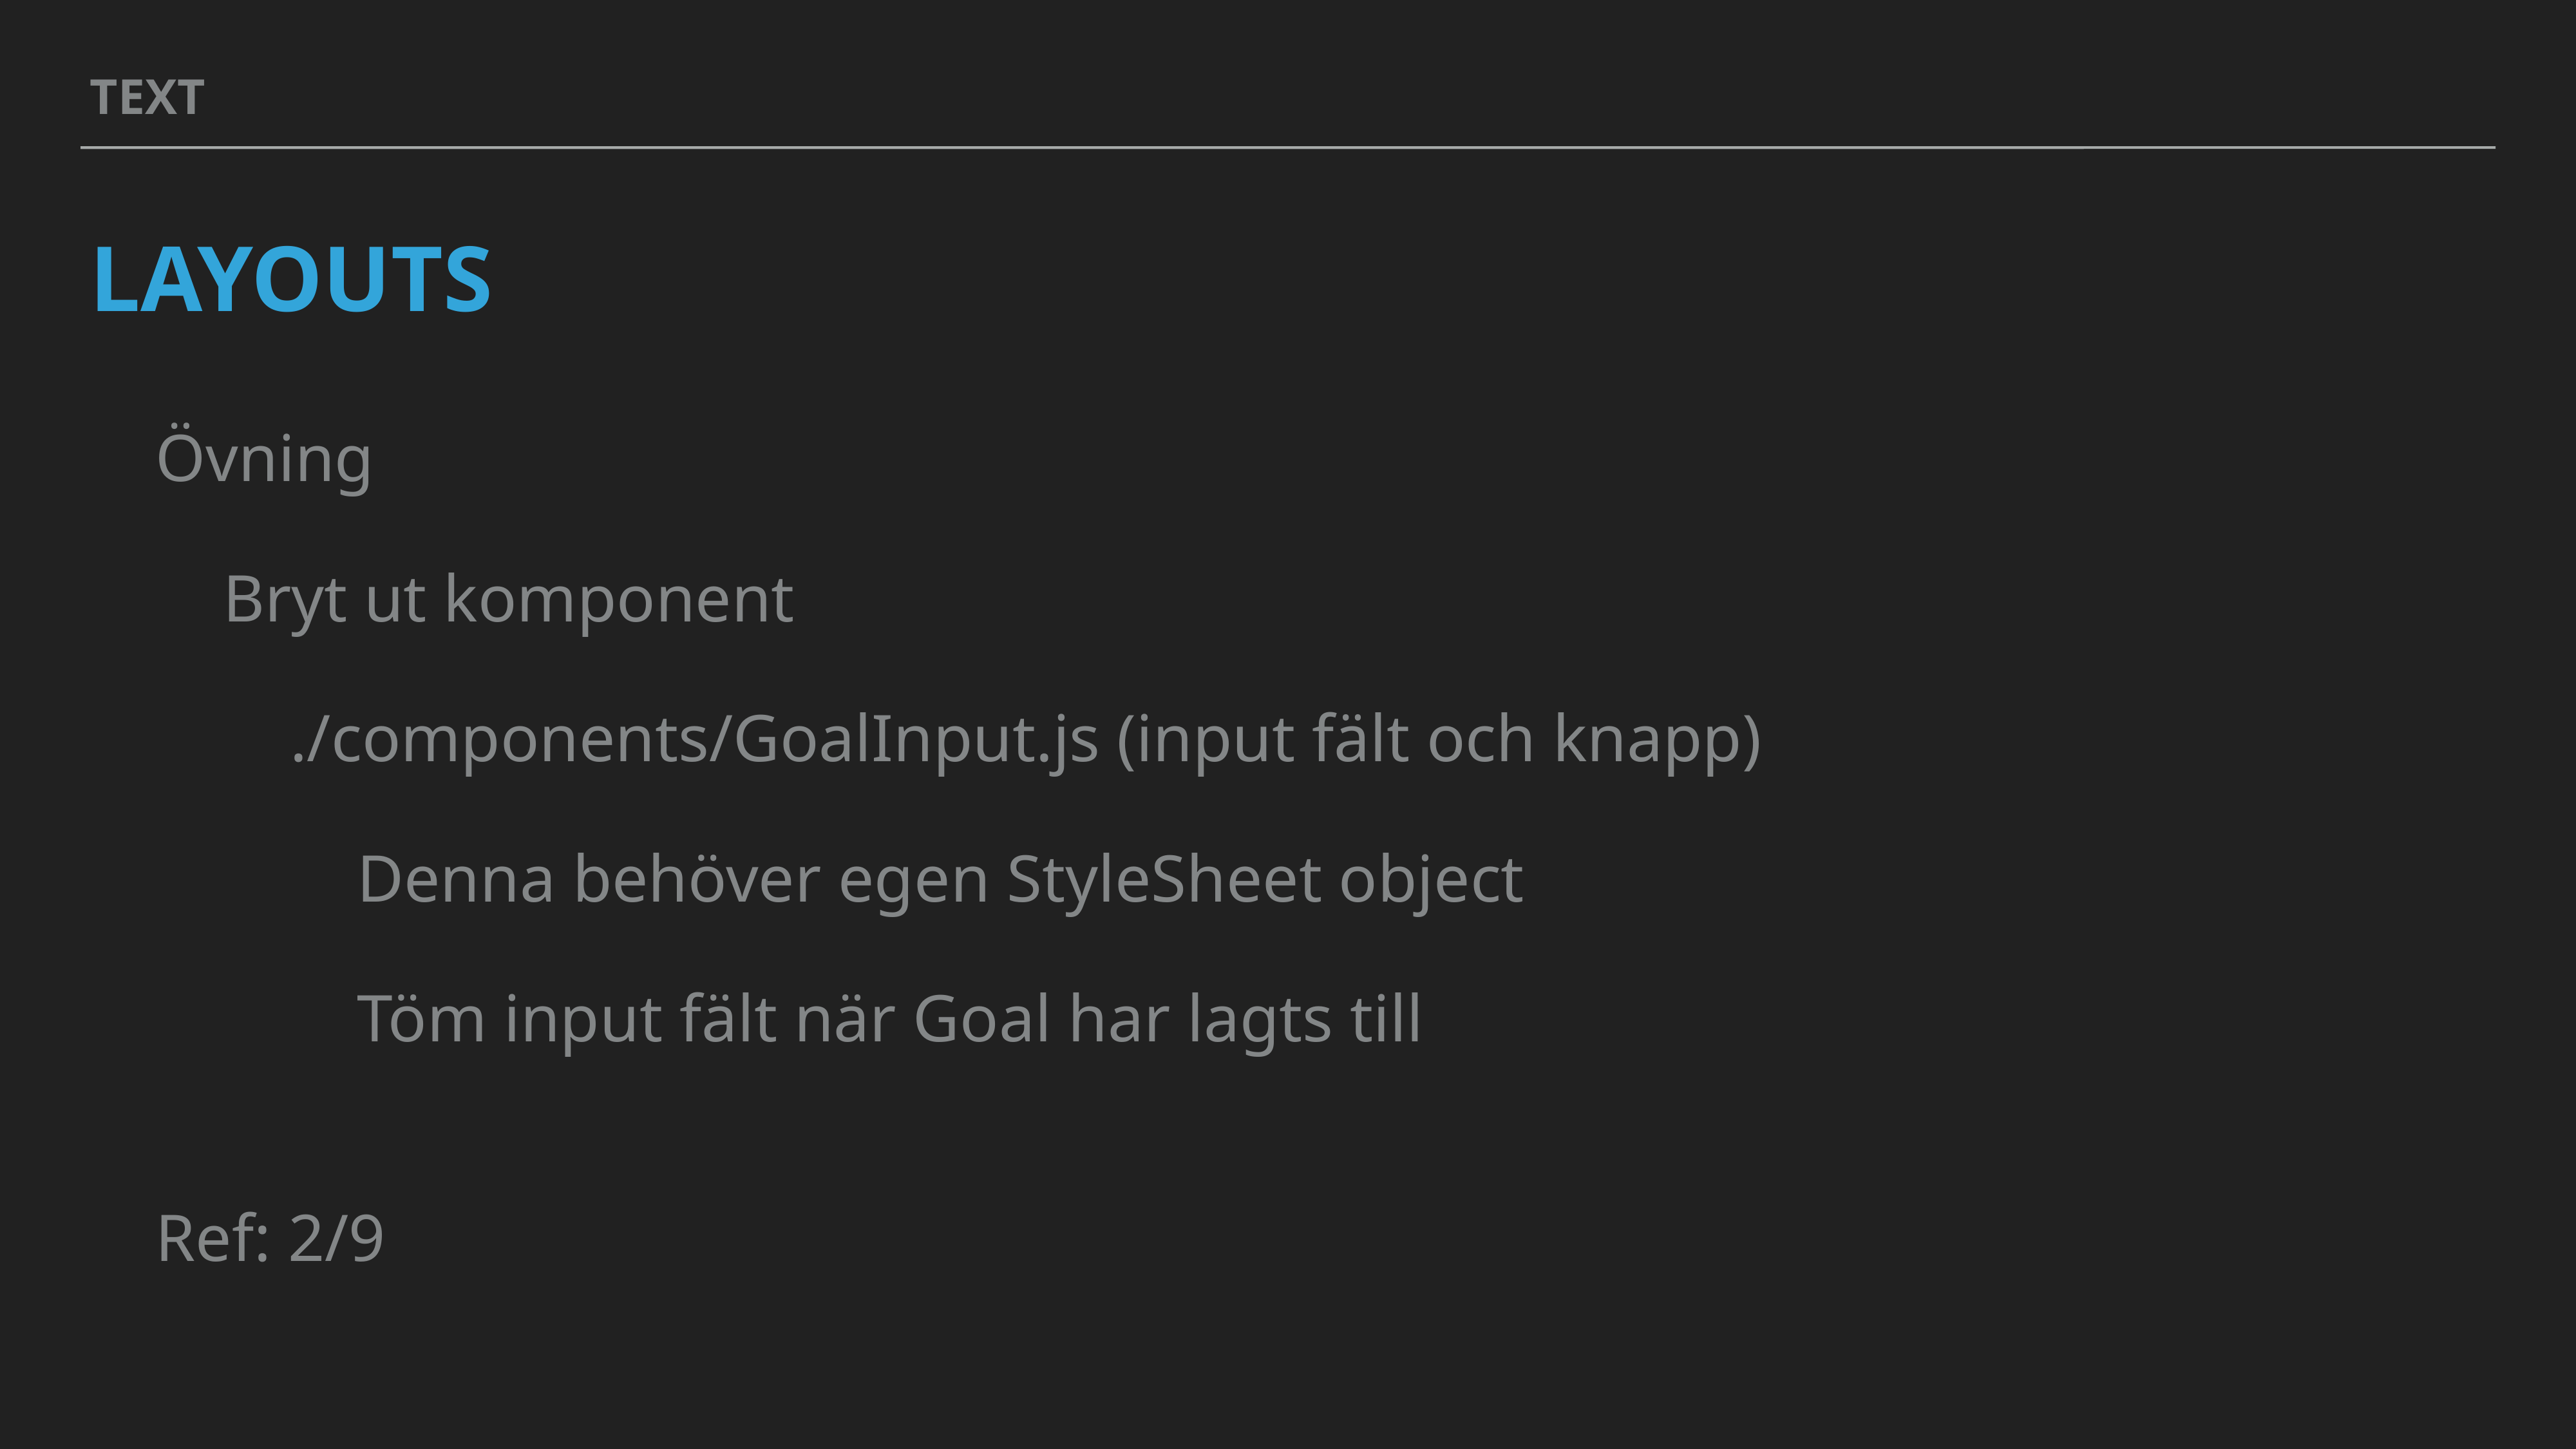

Layouts
Övning
Bryt ut komponent
./components/GoalInput.js (input fält och knapp)
Denna behöver egen StyleSheet object
Töm input fält när Goal har lagts till
Ref: 2/9